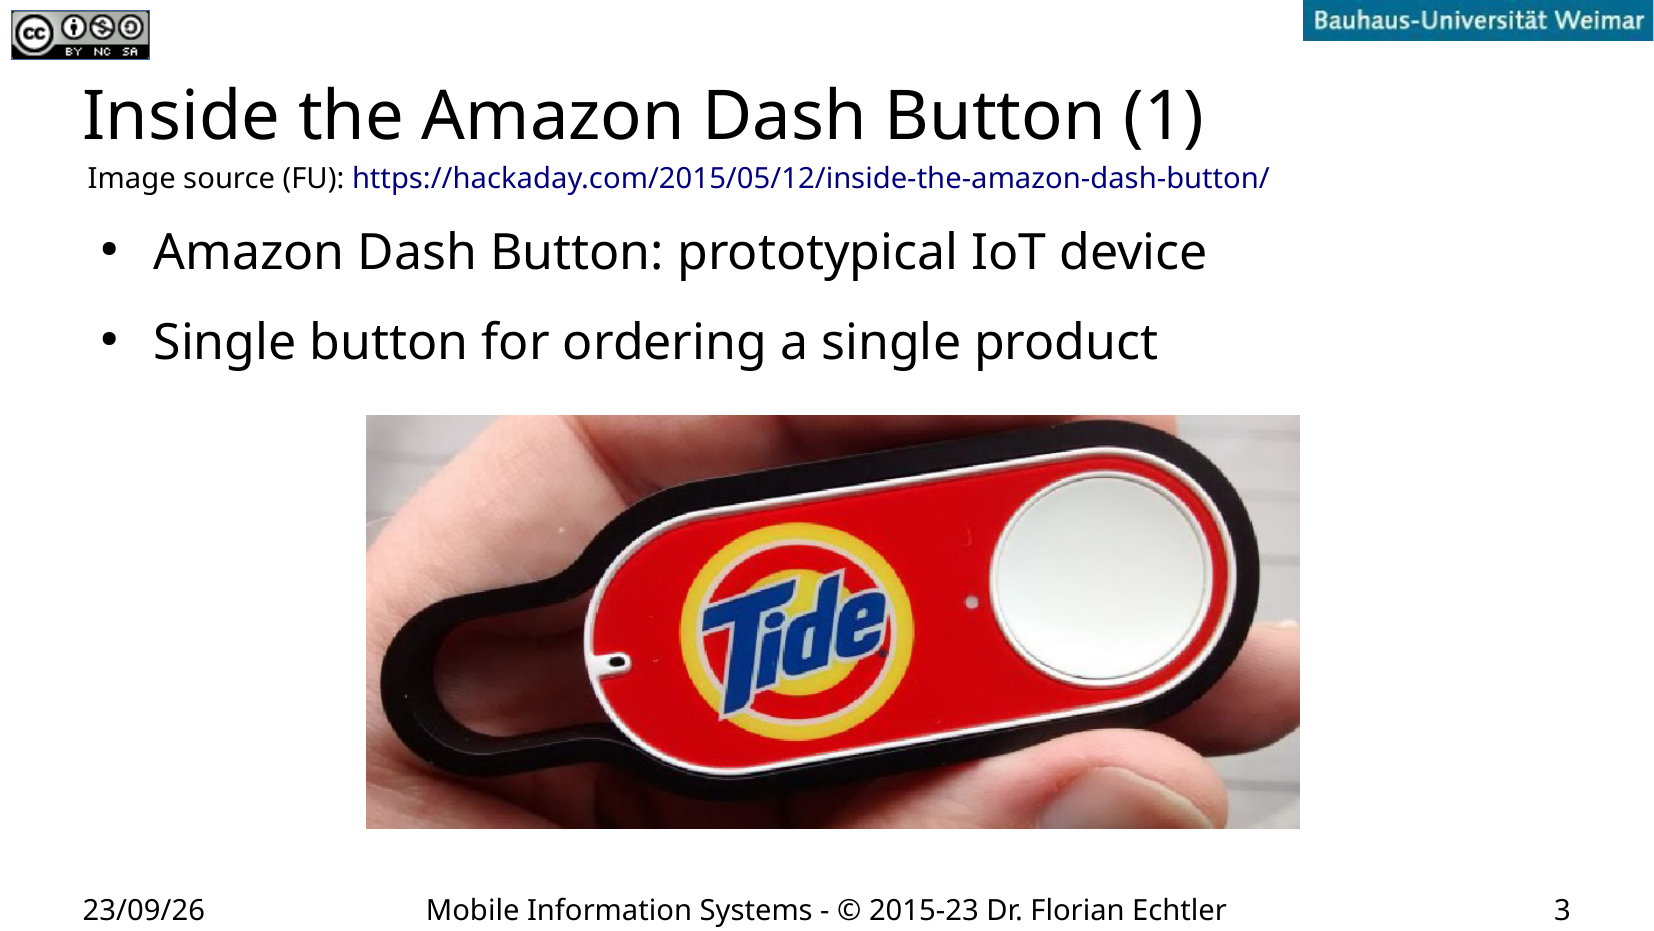

# Inside the Amazon Dash Button (1)
Image source (FU): https://hackaday.com/2015/05/12/inside-the-amazon-dash-button/
Amazon Dash Button: prototypical IoT device
Single button for ordering a single product
Mobile Information Systems - © 2015-23 Dr. Florian Echtler
3